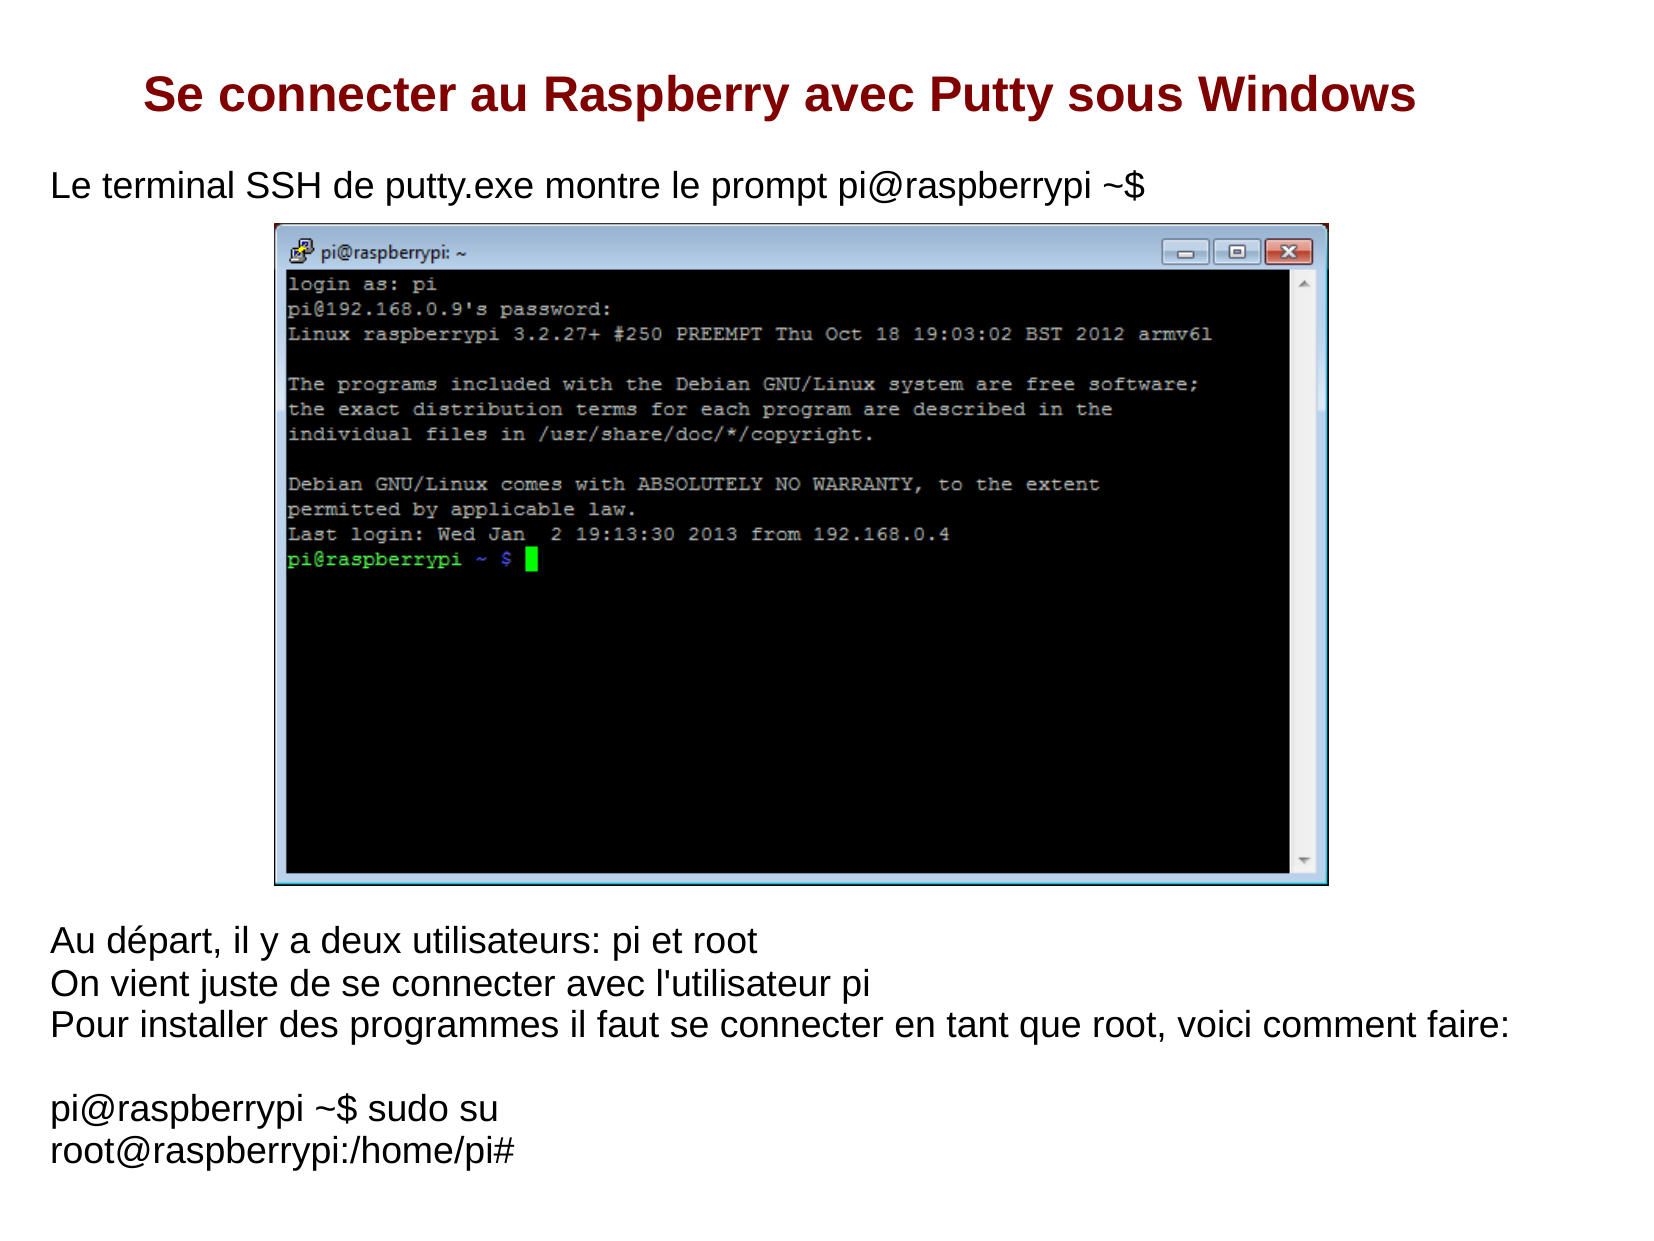

Se connecter au Raspberry avec Putty sous Windows
Le terminal SSH de putty.exe montre le prompt pi@raspberrypi ~$
Au départ, il y a deux utilisateurs: pi et root
On vient juste de se connecter avec l'utilisateur pi
Pour installer des programmes il faut se connecter en tant que root, voici comment faire:
pi@raspberrypi ~$ sudo su
root@raspberrypi:/home/pi#